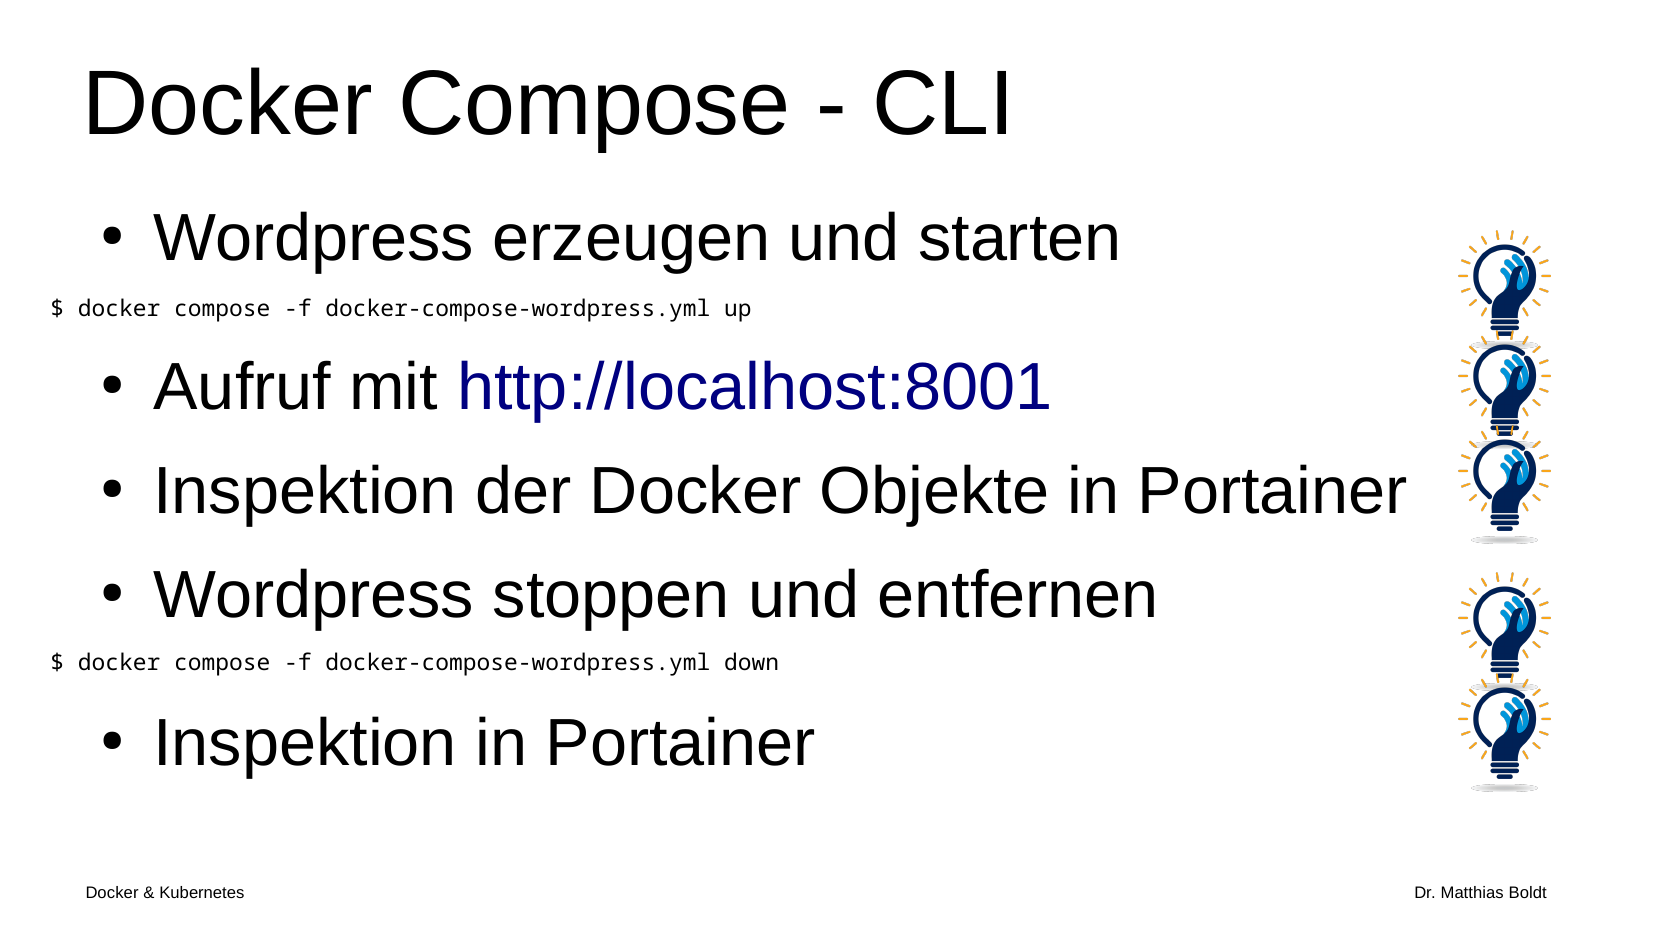

# Docker Compose - CLI
Wordpress erzeugen und starten
Aufruf mit http://localhost:8001
Inspektion der Docker Objekte in Portainer
Wordpress stoppen und entfernen
Inspektion in Portainer
$ docker compose -f docker-compose-wordpress.yml up
$ docker compose -f docker-compose-wordpress.yml down
Docker & Kubernetes																Dr. Matthias Boldt